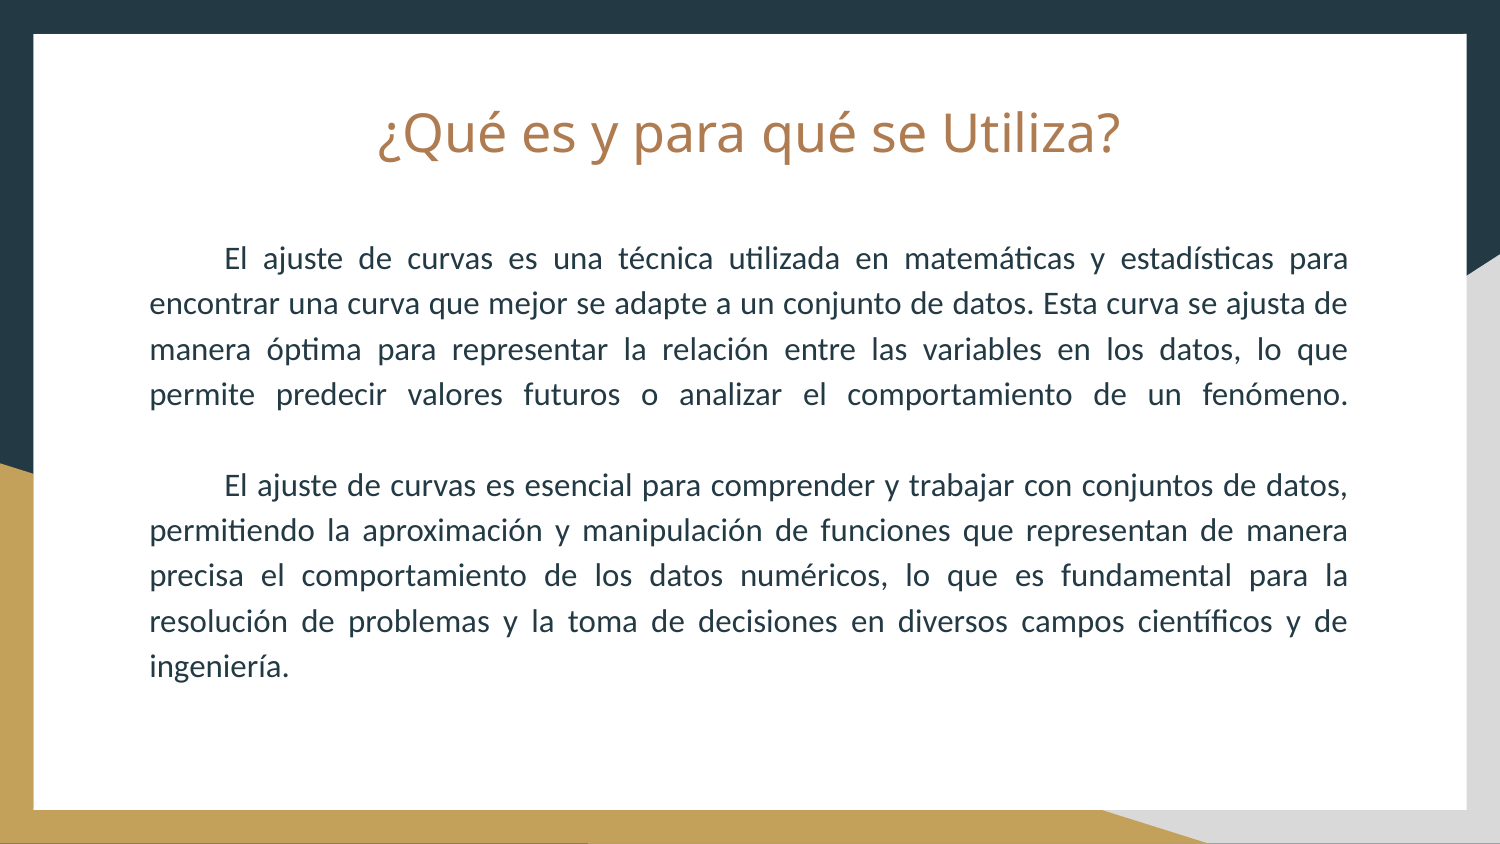

# ¿Qué es y para qué se Utiliza?
El ajuste de curvas es una técnica utilizada en matemáticas y estadísticas para encontrar una curva que mejor se adapte a un conjunto de datos. Esta curva se ajusta de manera óptima para representar la relación entre las variables en los datos, lo que permite predecir valores futuros o analizar el comportamiento de un fenómeno.
	El ajuste de curvas es esencial para comprender y trabajar con conjuntos de datos, permitiendo la aproximación y manipulación de funciones que representan de manera precisa el comportamiento de los datos numéricos, lo que es fundamental para la resolución de problemas y la toma de decisiones en diversos campos científicos y de ingeniería.